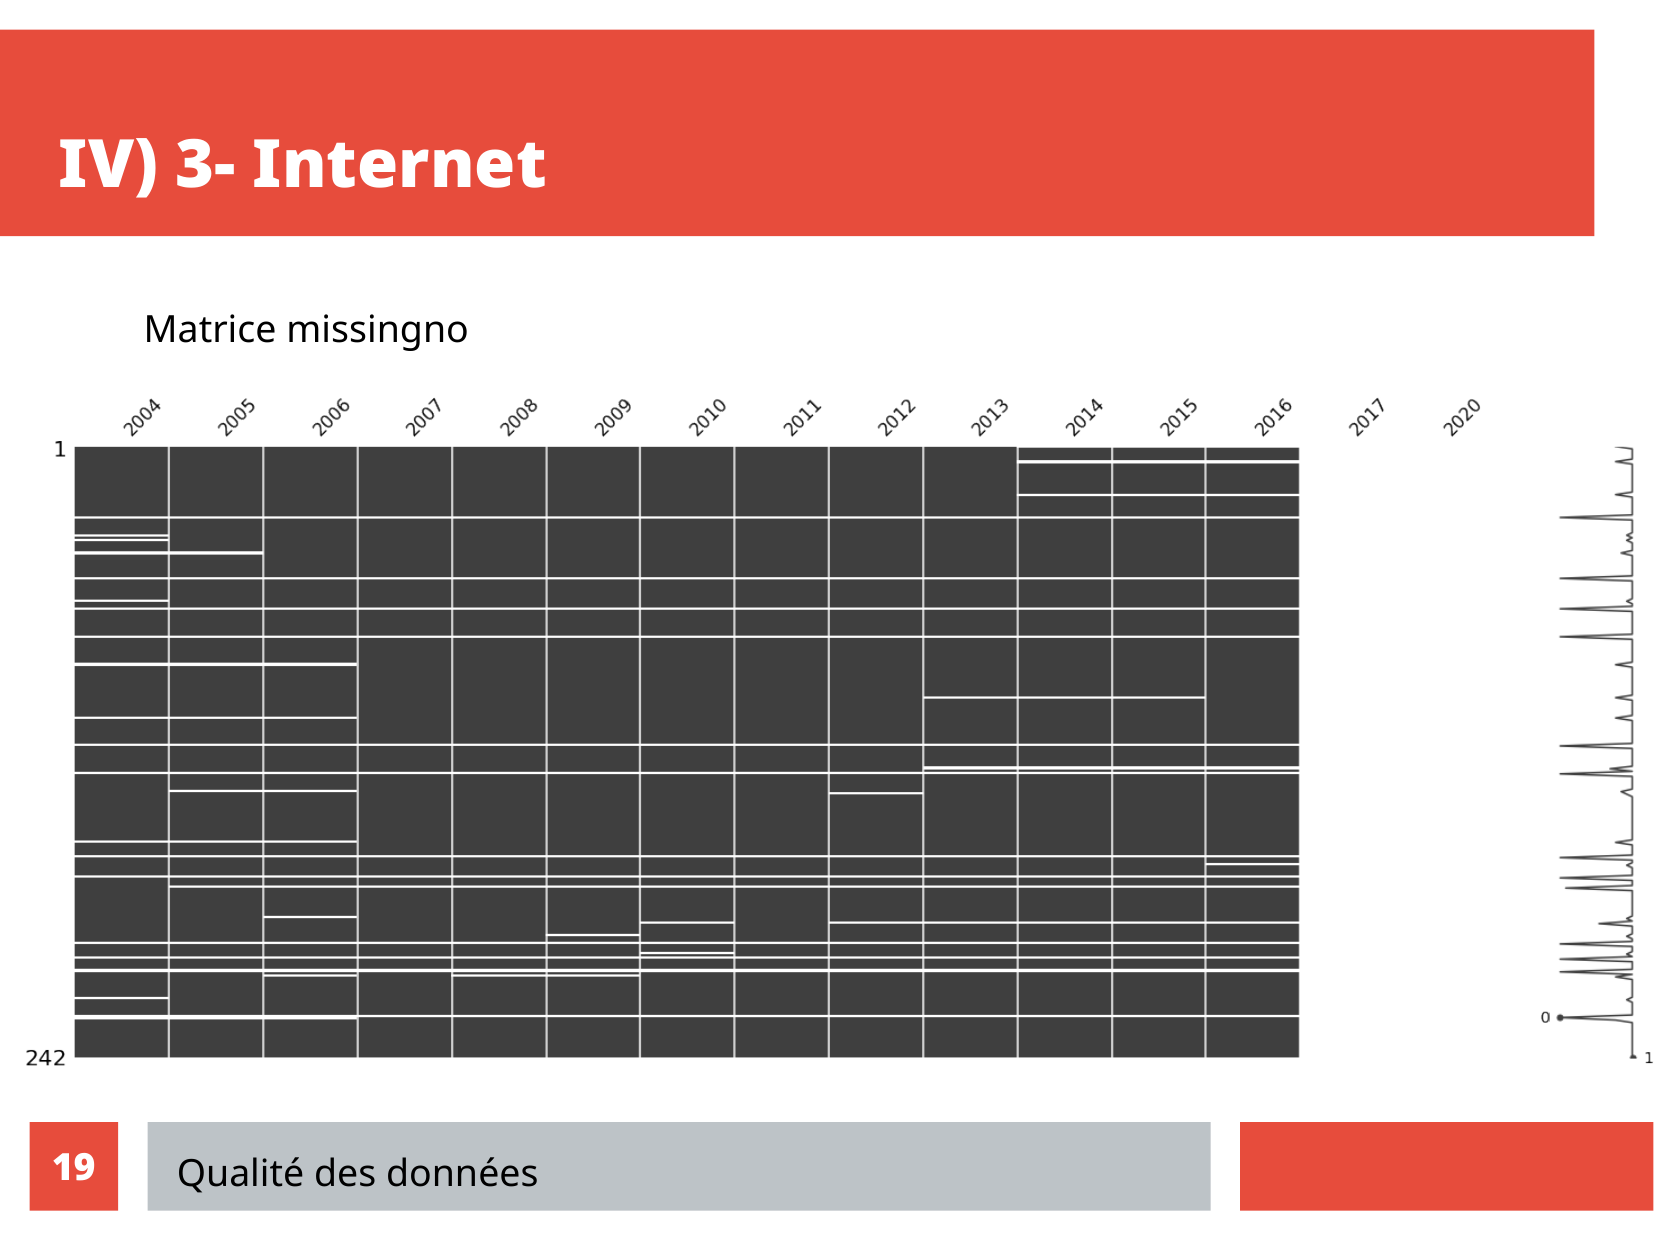

# IV) 3- Internet
Matrice missingno
19
Qualité des données